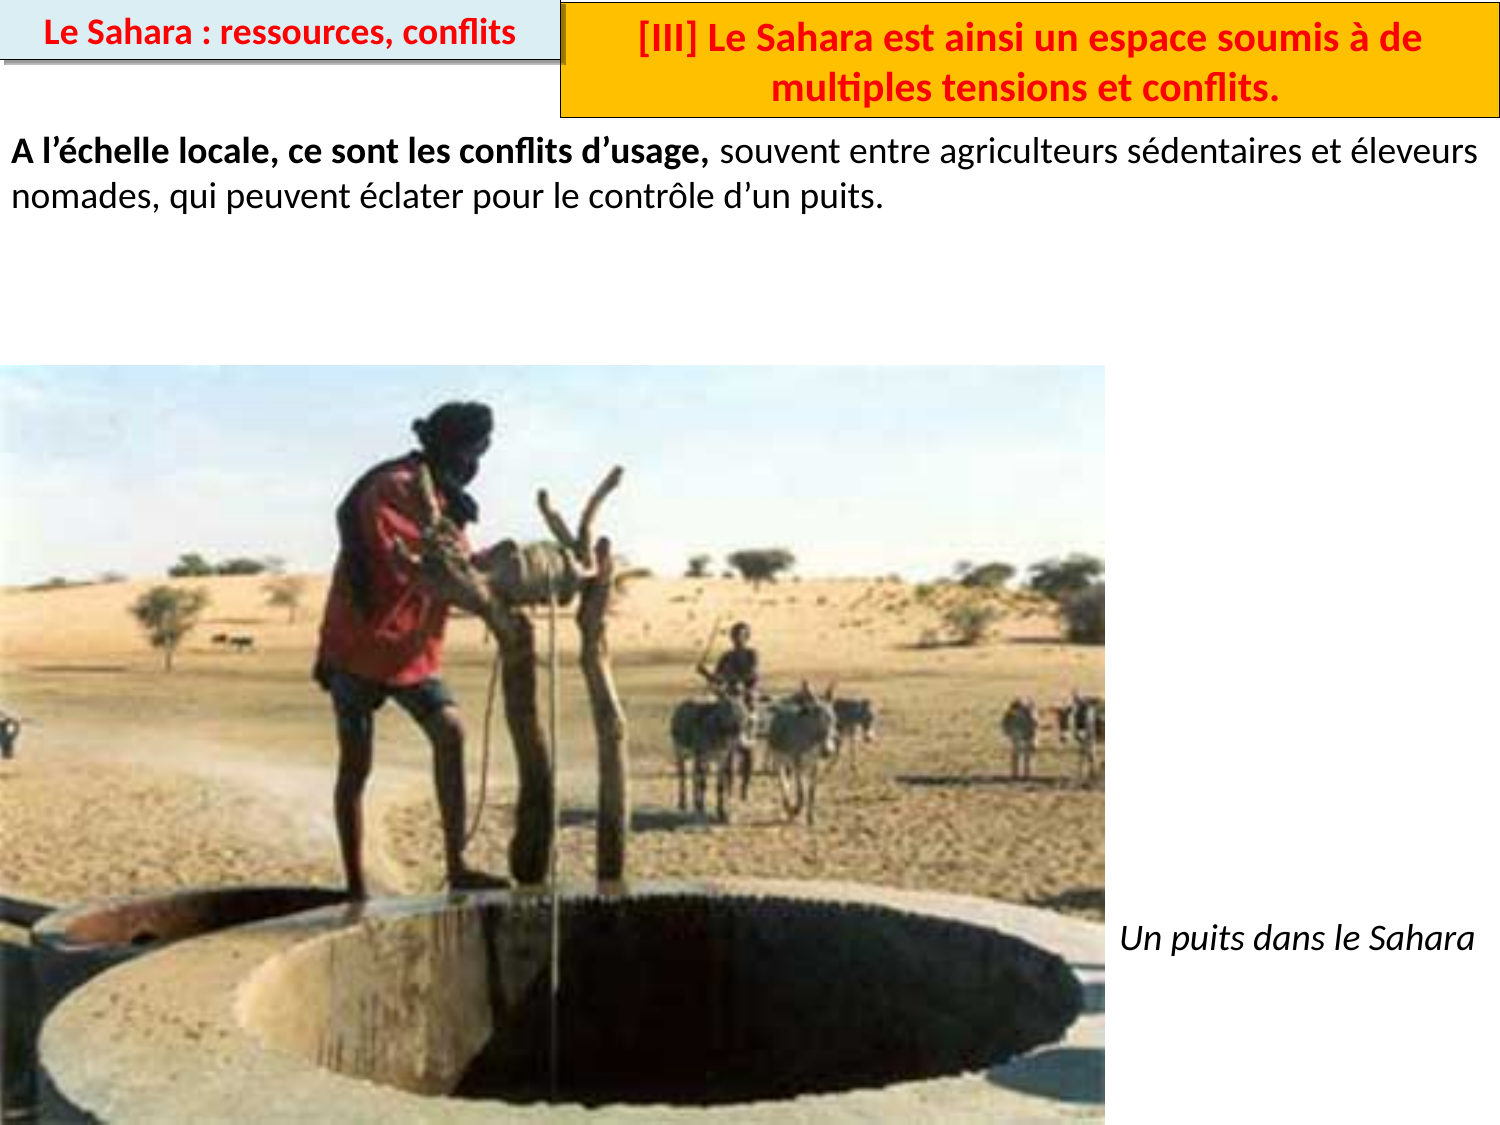

Le Sahara : ressources, conflits
[III] Le Sahara est ainsi un espace soumis à de multiples tensions et conflits.
A l’échelle locale, ce sont les conflits d’usage, souvent entre agriculteurs sédentaires et éleveurs nomades, qui peuvent éclater pour le contrôle d’un puits.
Un puits dans le Sahara